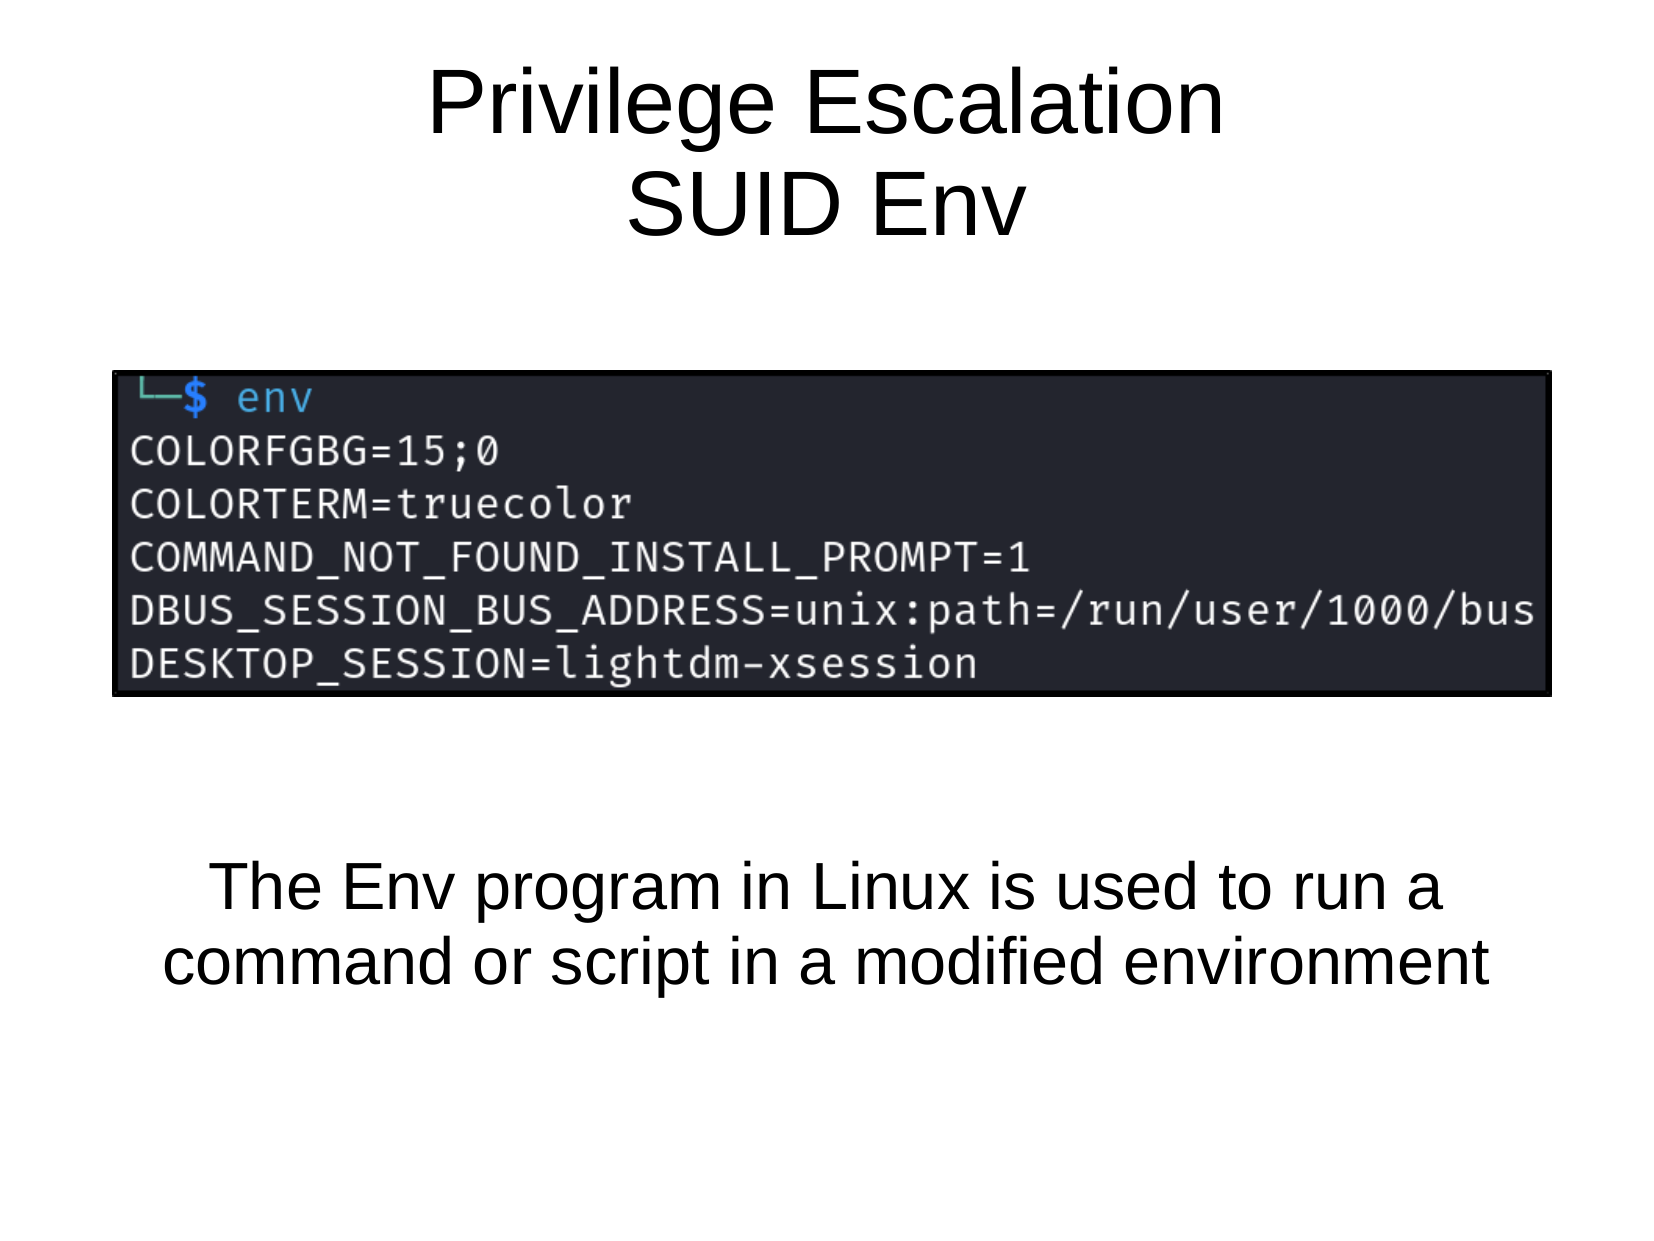

# Privilege Escalation SUID Env
The Env program in Linux is used to run a command or script in a modified environment